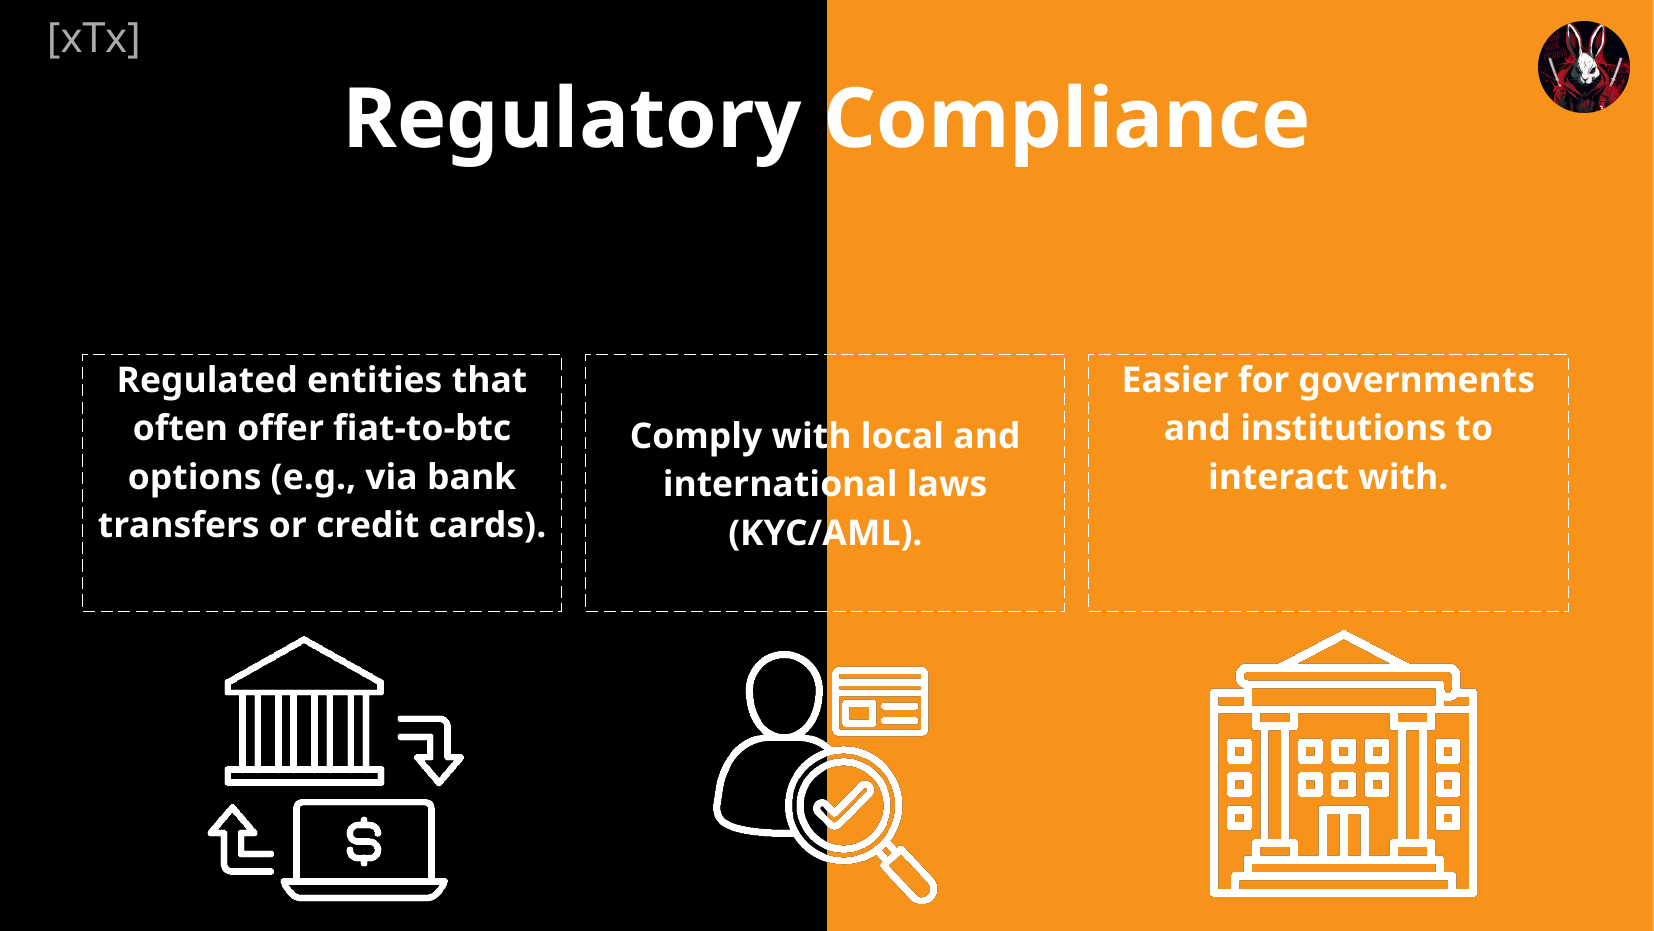

[xTx]
Regulatory Compliance
# Regulated entities that often offer fiat-to-btc options (e.g., via bank transfers or credit cards).
Comply with local and international laws (KYC/AML).
Easier for governments and institutions to interact with.